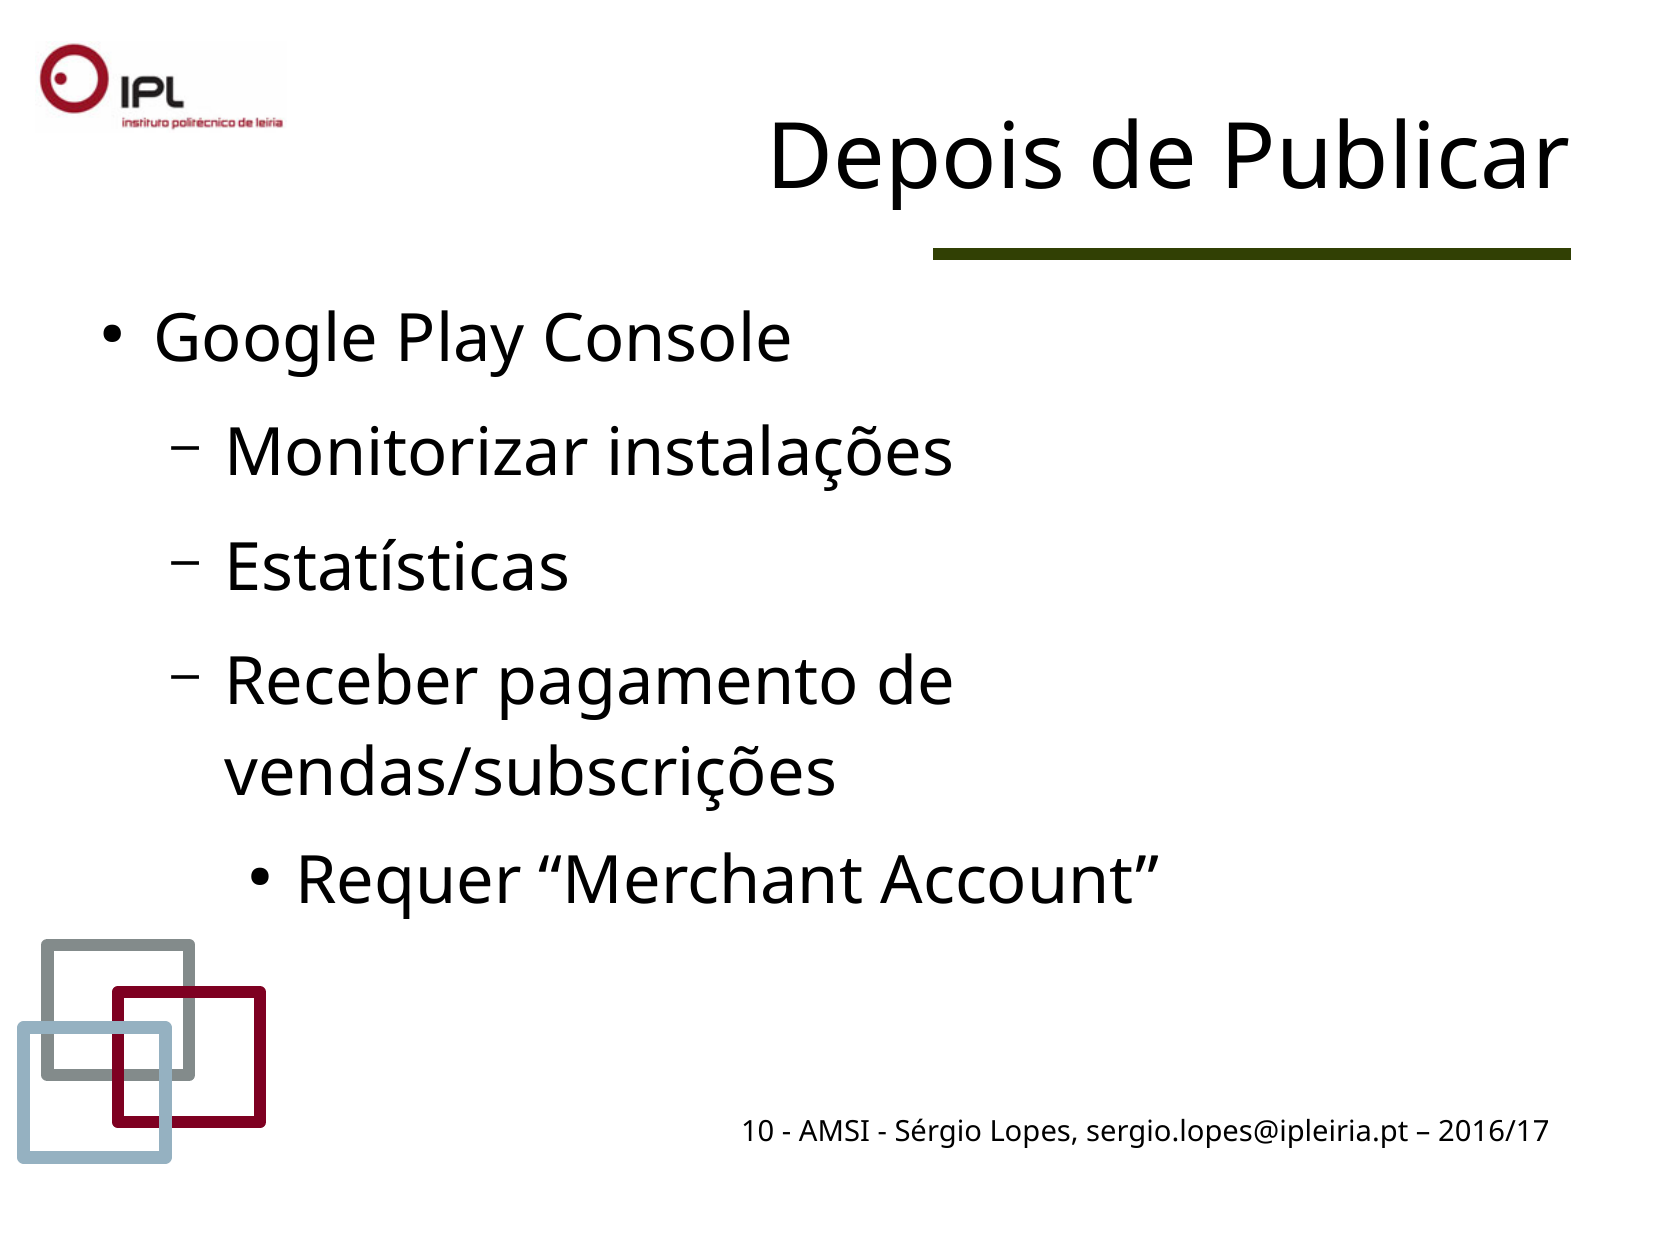

# Depois de Publicar
Google Play Console
Monitorizar instalações
Estatísticas
Receber pagamento de vendas/subscrições
Requer “Merchant Account”
10 - AMSI - Sérgio Lopes, sergio.lopes@ipleiria.pt – 2016/17